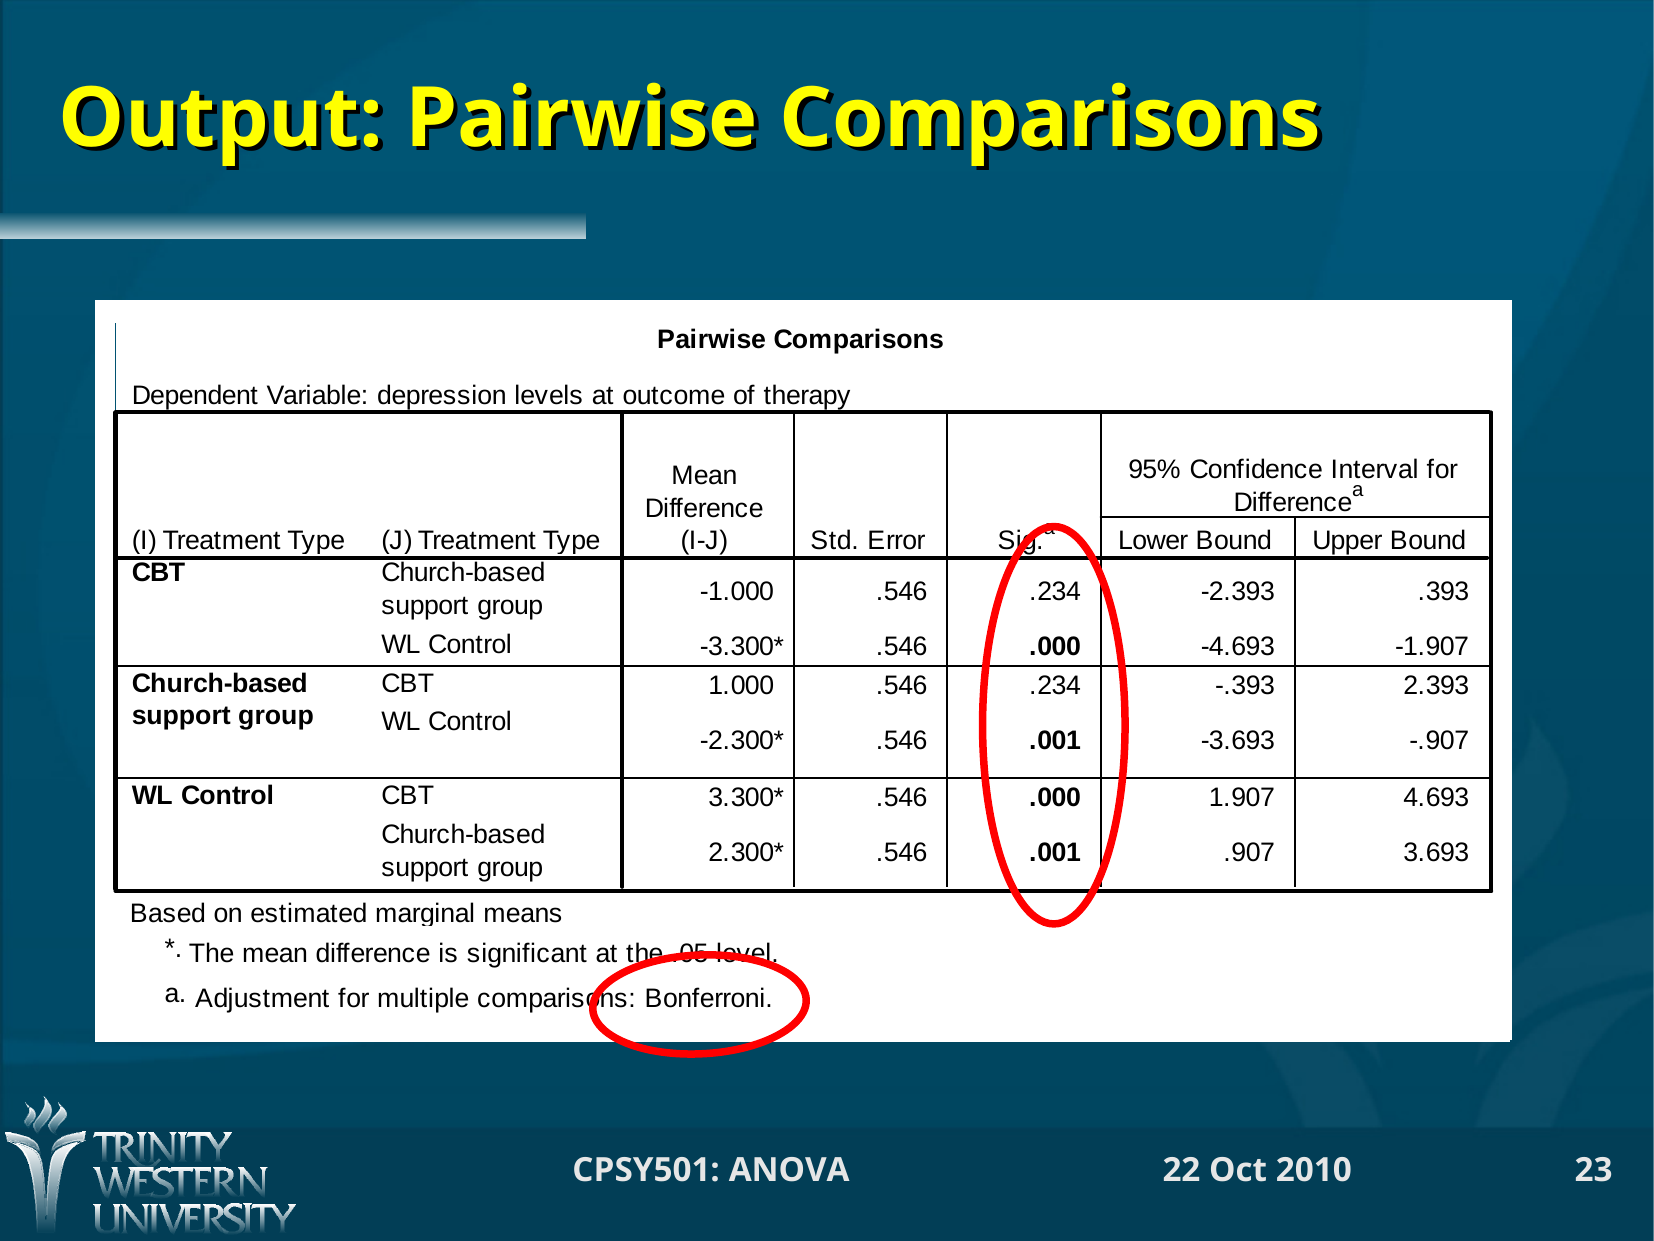

# Output: Pairwise Comparisons
CPSY501: ANOVA
22 Oct 2010
23